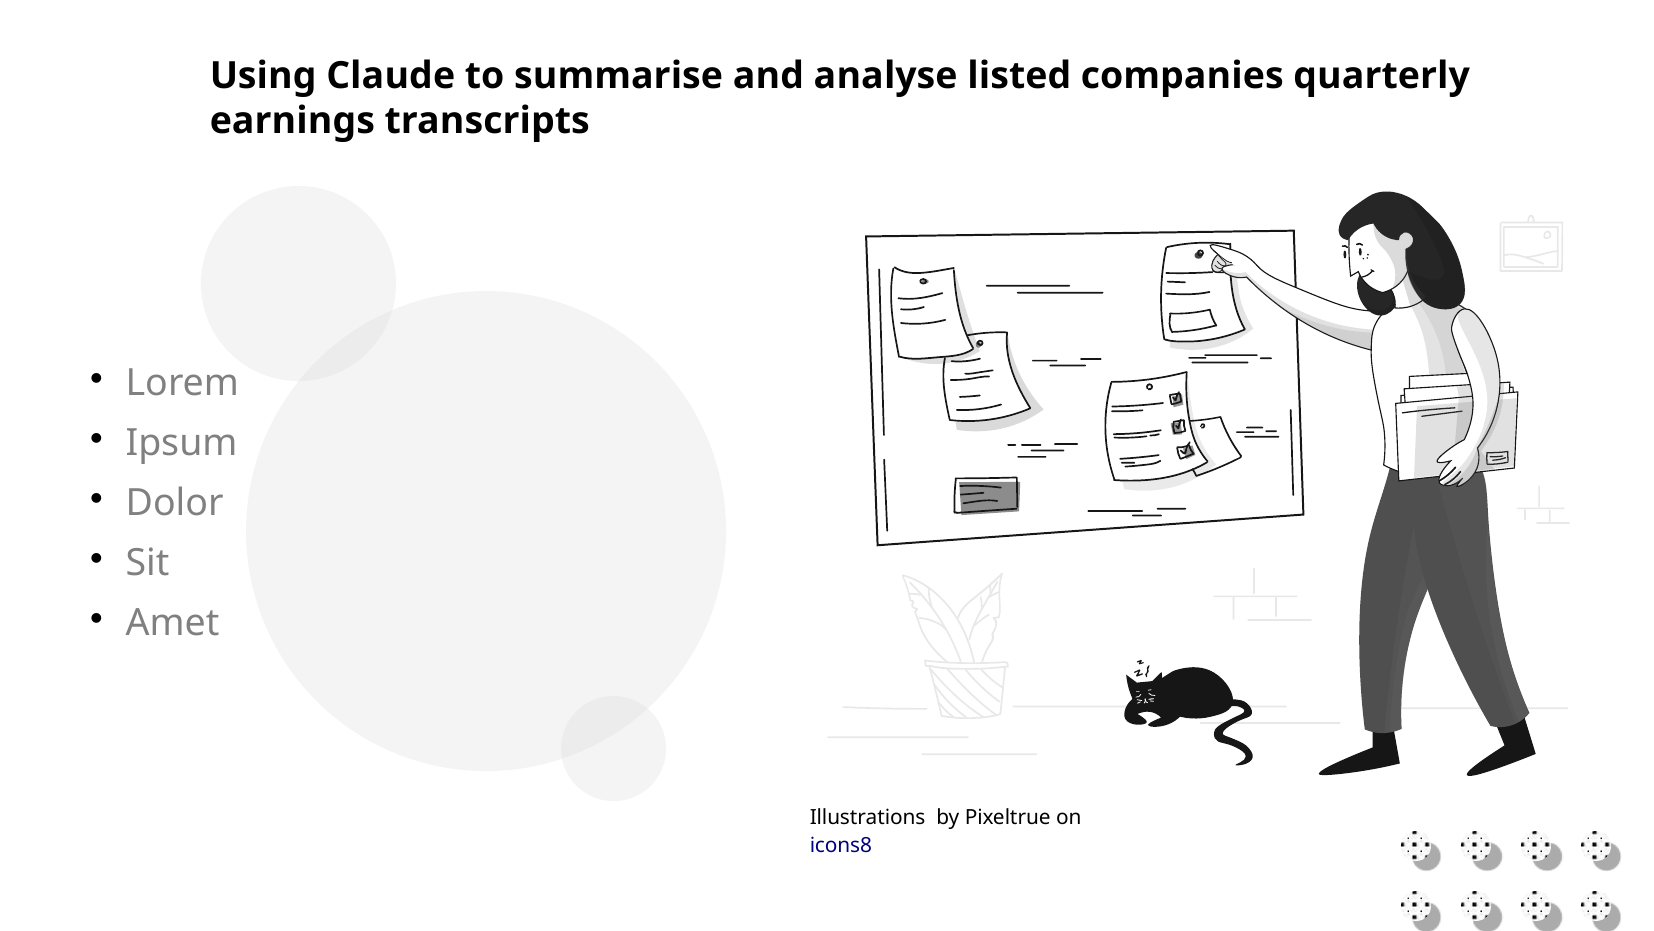

Using Claude to summarise and analyse listed companies quarterly earnings transcripts
Lorem
Ipsum
Dolor
Sit
Amet